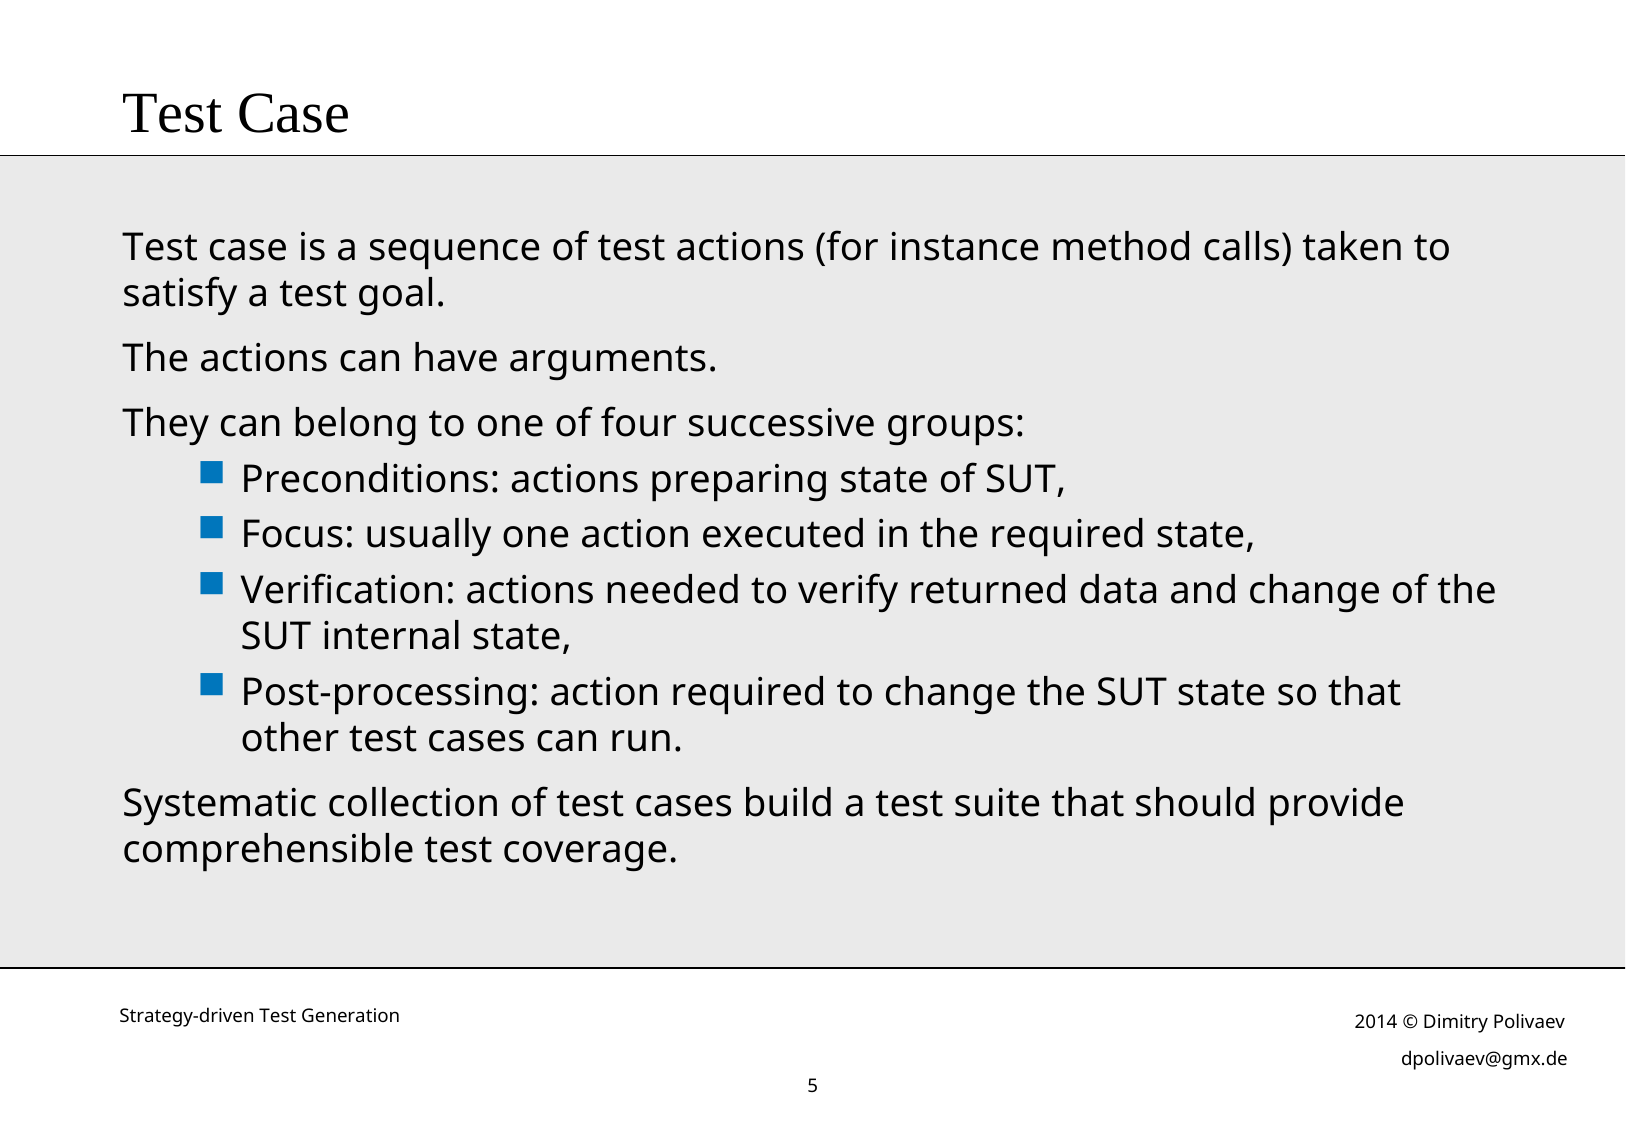

# Test Case
Test case is a sequence of test actions (for instance method calls) taken to satisfy a test goal.
The actions can have arguments.
They can belong to one of four successive groups:
Preconditions: actions preparing state of SUT,
Focus: usually one action executed in the required state,
Verification: actions needed to verify returned data and change of the SUT internal state,
Post-processing: action required to change the SUT state so that other test cases can run.
Systematic collection of test cases build a test suite that should provide comprehensible test coverage.